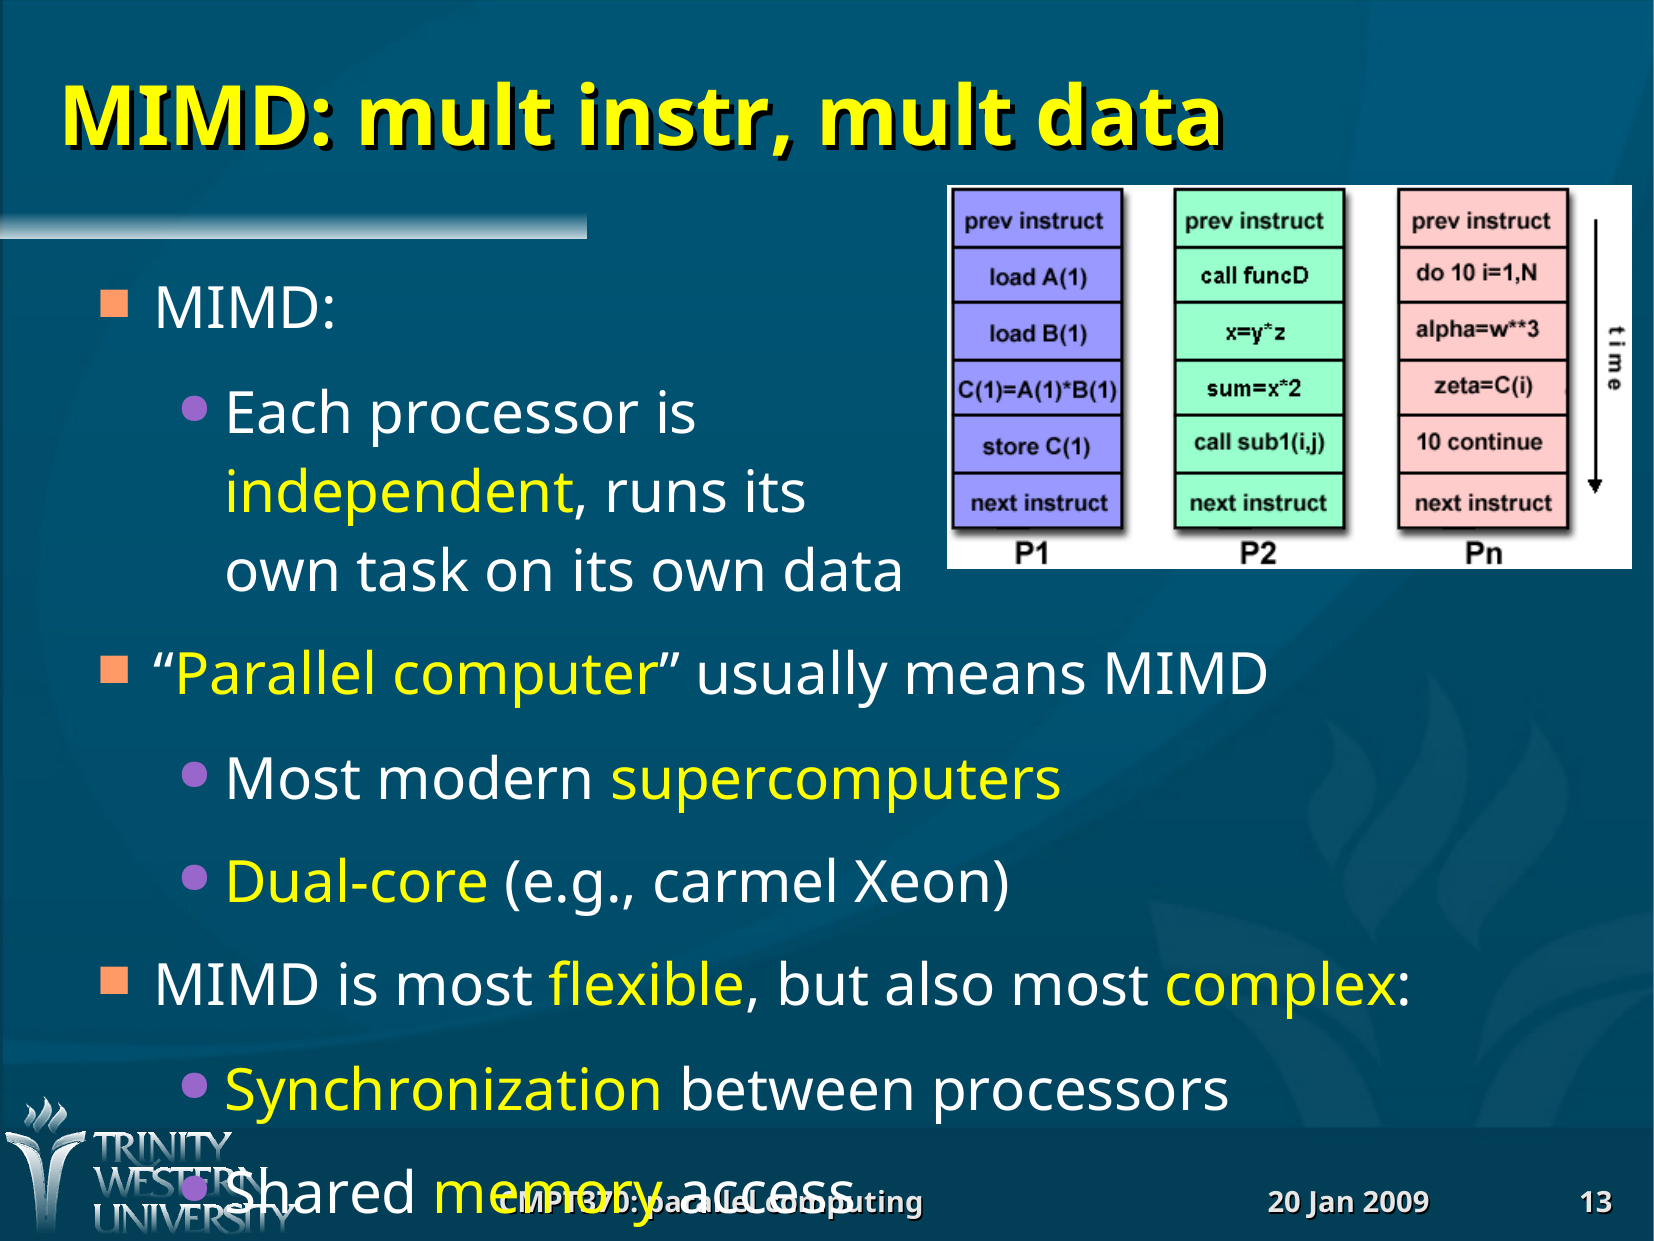

# MIMD: mult instr, mult data
MIMD:
Each processor is
independent, runs its
own task on its own data
“Parallel computer” usually means MIMD
Most modern supercomputers
Dual-core (e.g., carmel Xeon)
MIMD is most flexible, but also most complex:
Synchronization between processors
Shared memory access
CMPT370: parallel computing
20 Jan 2009
13